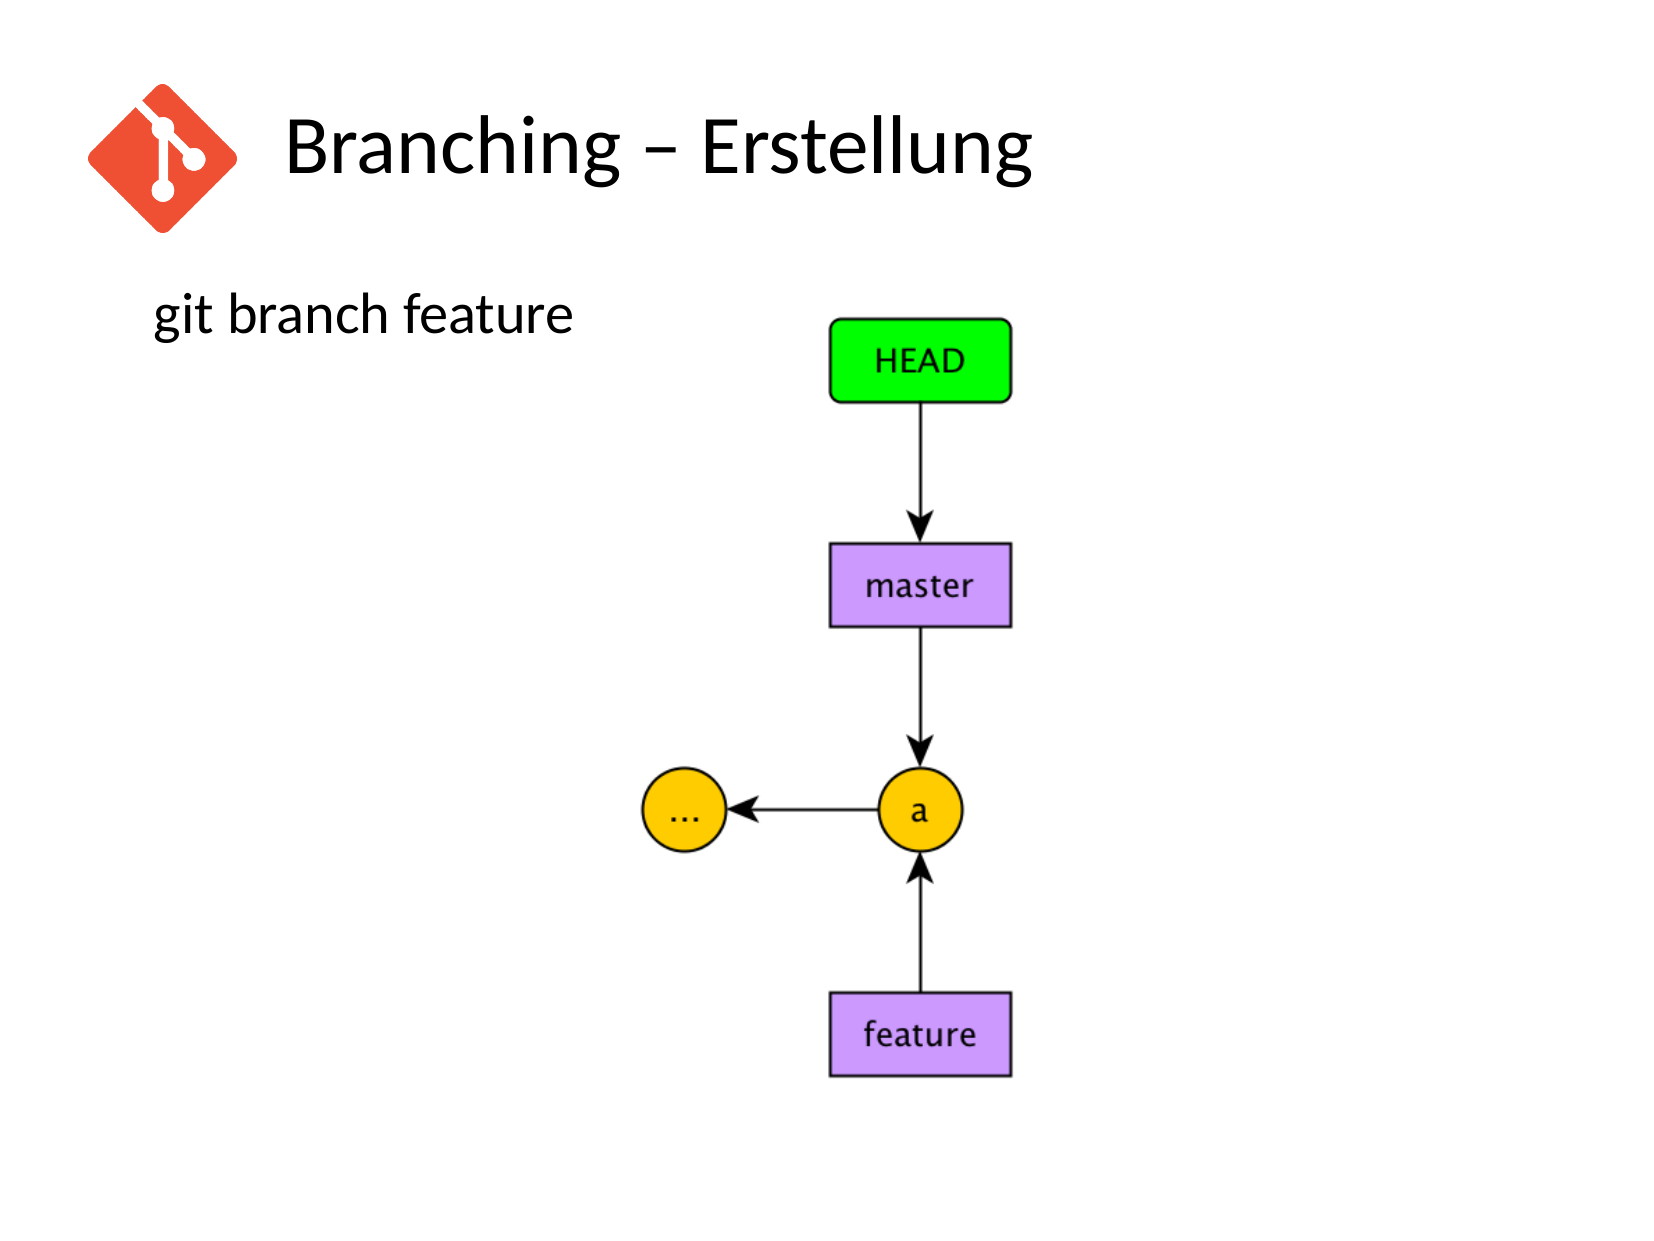

# Branching – Erstellung
git branch feature